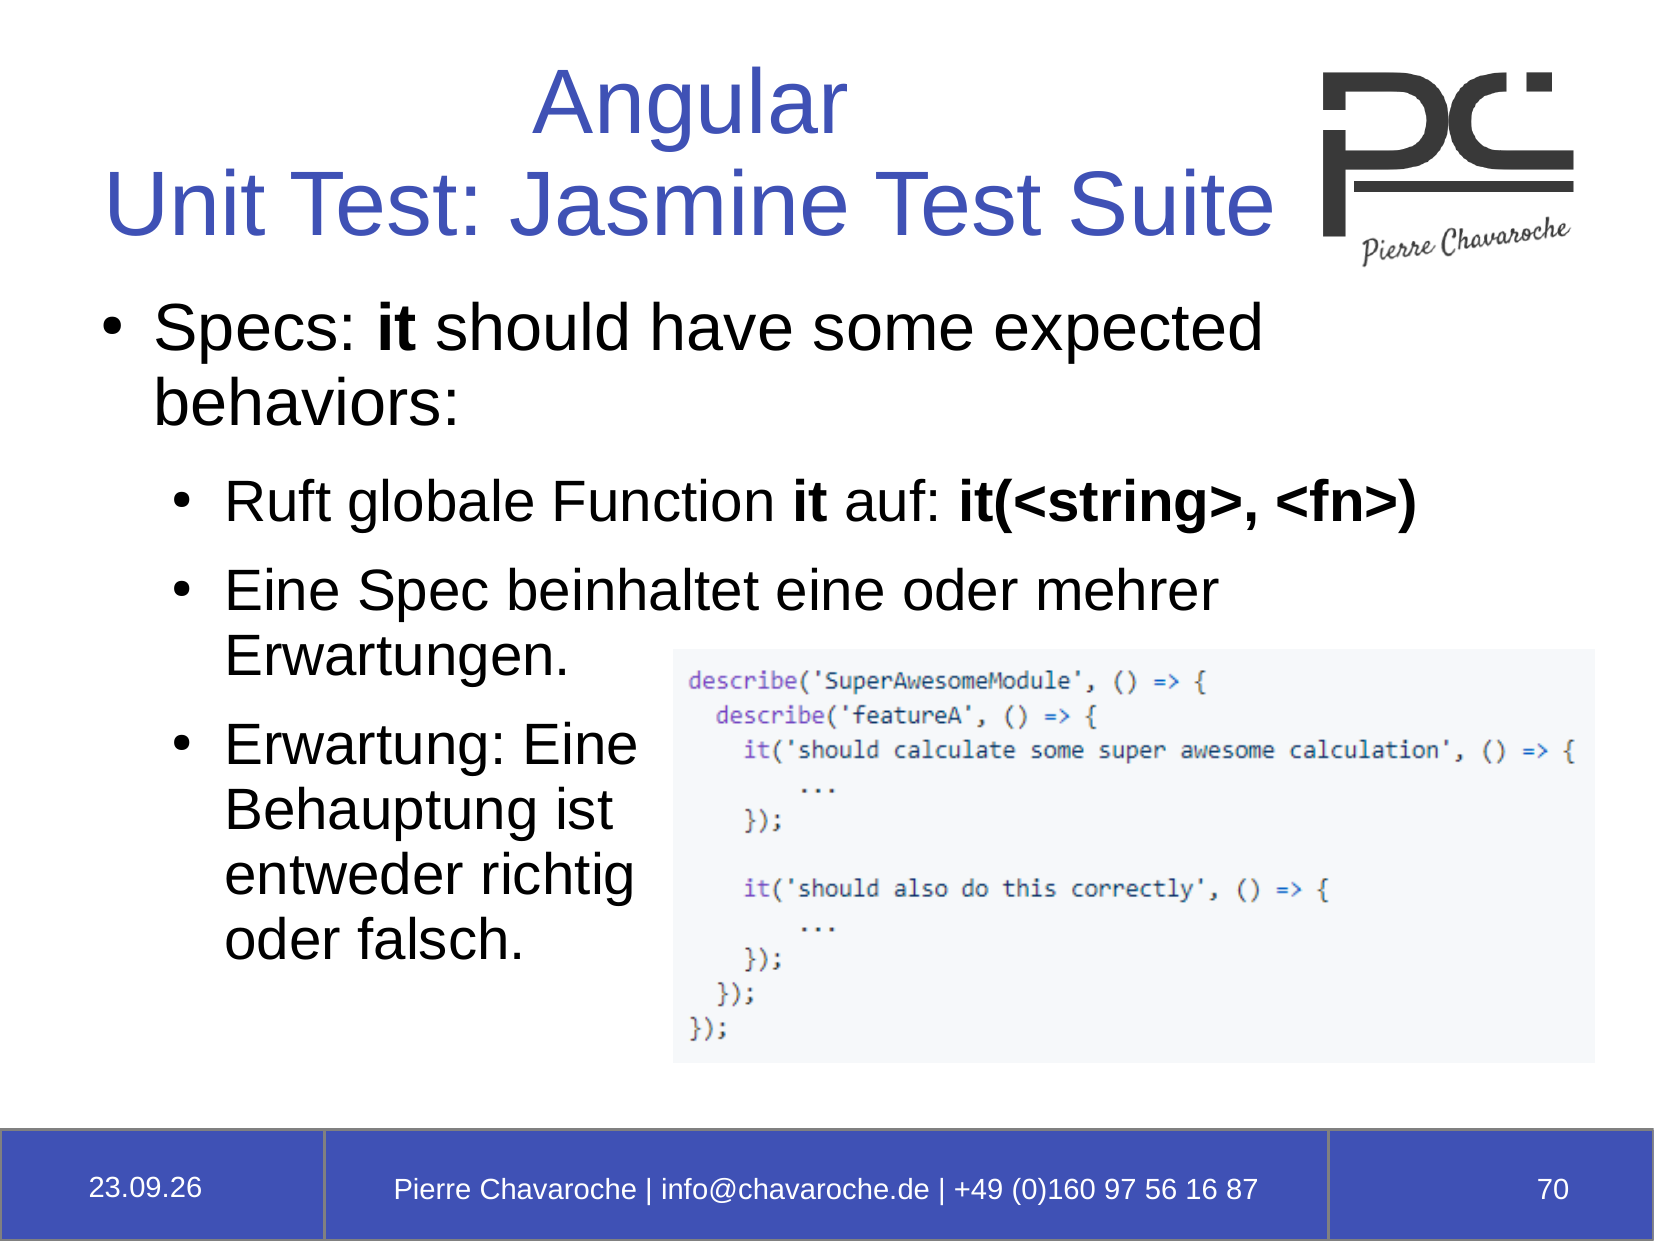

# Angular Unit Test: Jasmine Test Suite
Specs: it should have some expected behaviors:
Ruft globale Function it auf: it(<string>, <fn>)
Eine Spec beinhaltet eine oder mehrer Erwartungen.
Erwartung: Eine
Behauptung ist
entweder richtig
oder falsch.
Pierre Chavaroche | info@chavaroche.de | +49 (0)160 97 56 16 87
70